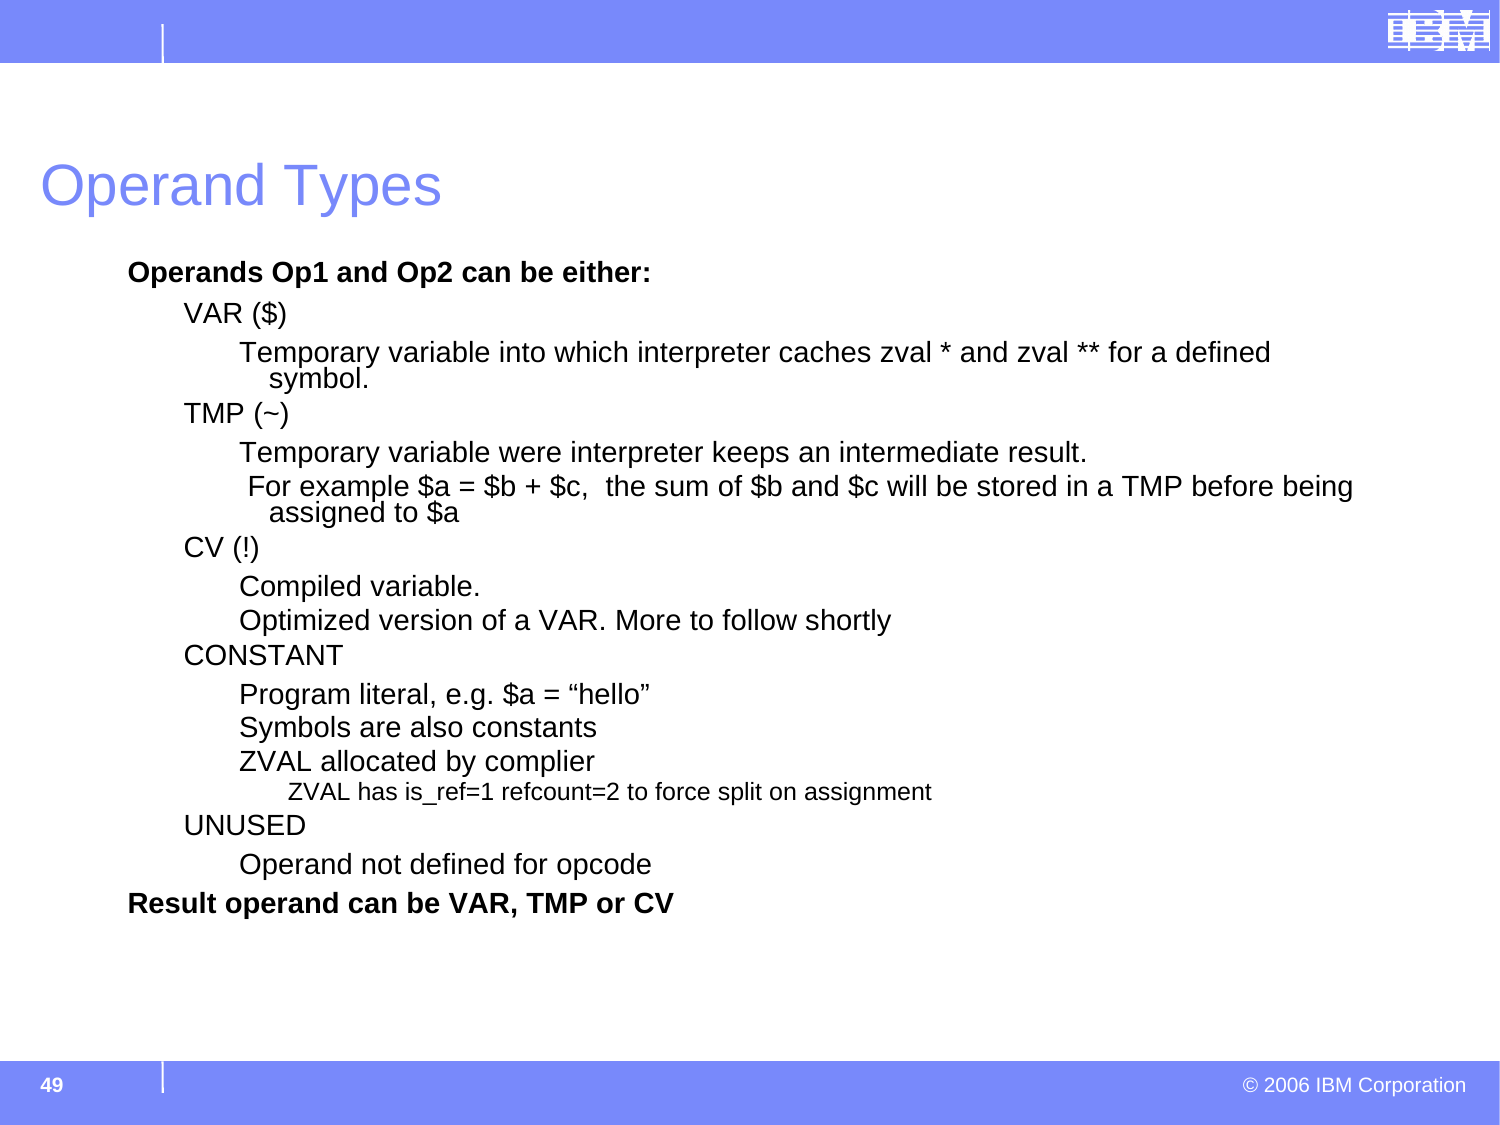

# Operand Types
Operands Op1 and Op2 can be either:
VAR ($)‏
Temporary variable into which interpreter caches zval * and zval ** for a defined symbol.
TMP (~)‏
Temporary variable were interpreter keeps an intermediate result.
 For example $a = $b + $c, the sum of $b and $c will be stored in a TMP before being assigned to $a
CV (!)‏
Compiled variable.
Optimized version of a VAR. More to follow shortly
CONSTANT
Program literal, e.g. $a = “hello”
Symbols are also constants
ZVAL allocated by complier
ZVAL has is_ref=1 refcount=2 to force split on assignment
UNUSED
Operand not defined for opcode
Result operand can be VAR, TMP or CV
49